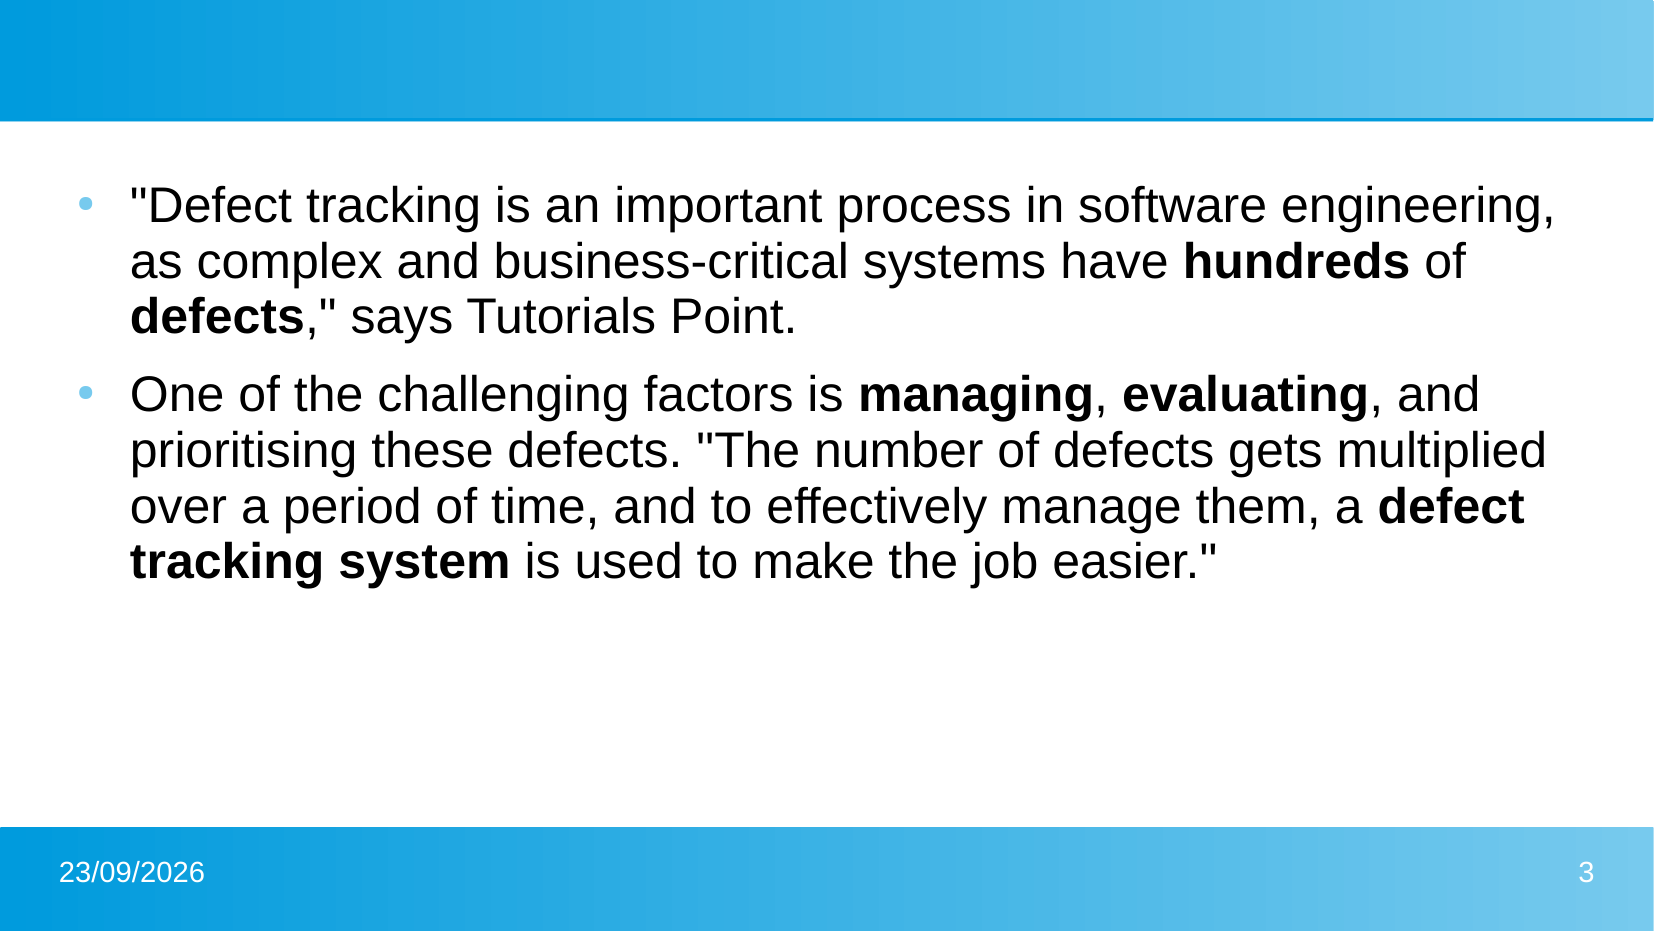

# "Defect tracking is an important process in software engineering, as complex and business-critical systems have hundreds of defects," says Tutorials Point.
One of the challenging factors is managing, evaluating, and prioritising these defects. "The number of defects gets multiplied over a period of time, and to effectively manage them, a defect tracking system is used to make the job easier."
3